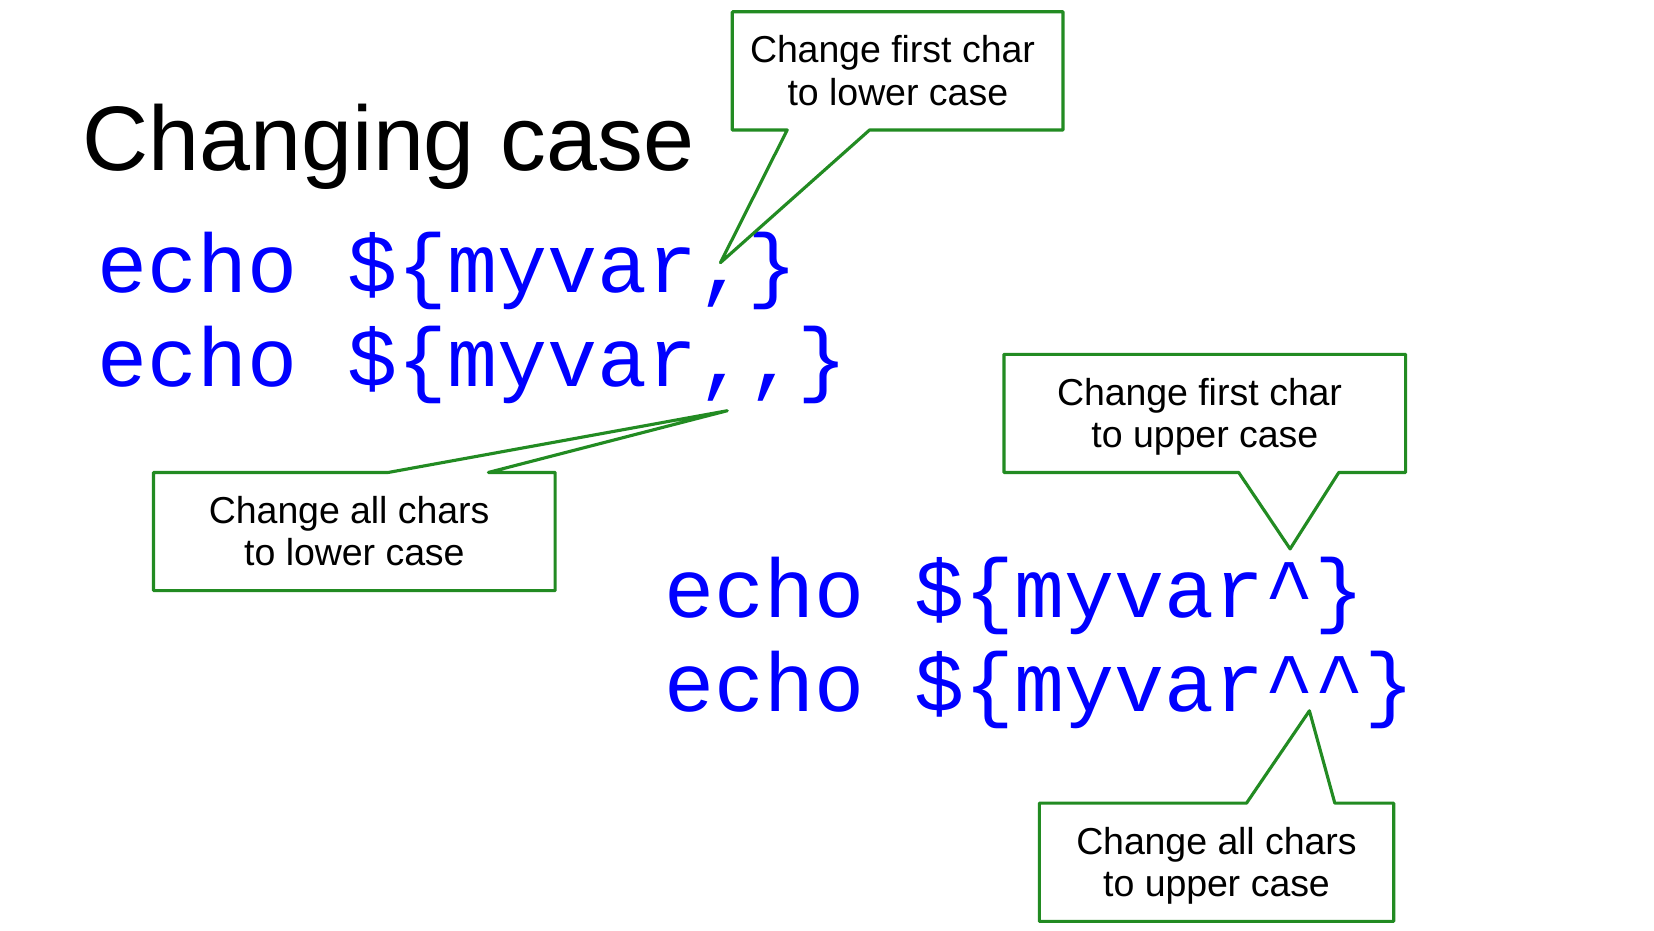

Change first char
to lower case
# Changing case
echo ${myvar,}
echo ${myvar,,}
Change first char
to upper case
Change all chars
to lower case
echo ${myvar^}
echo ${myvar^^}
Change all chars
to upper case